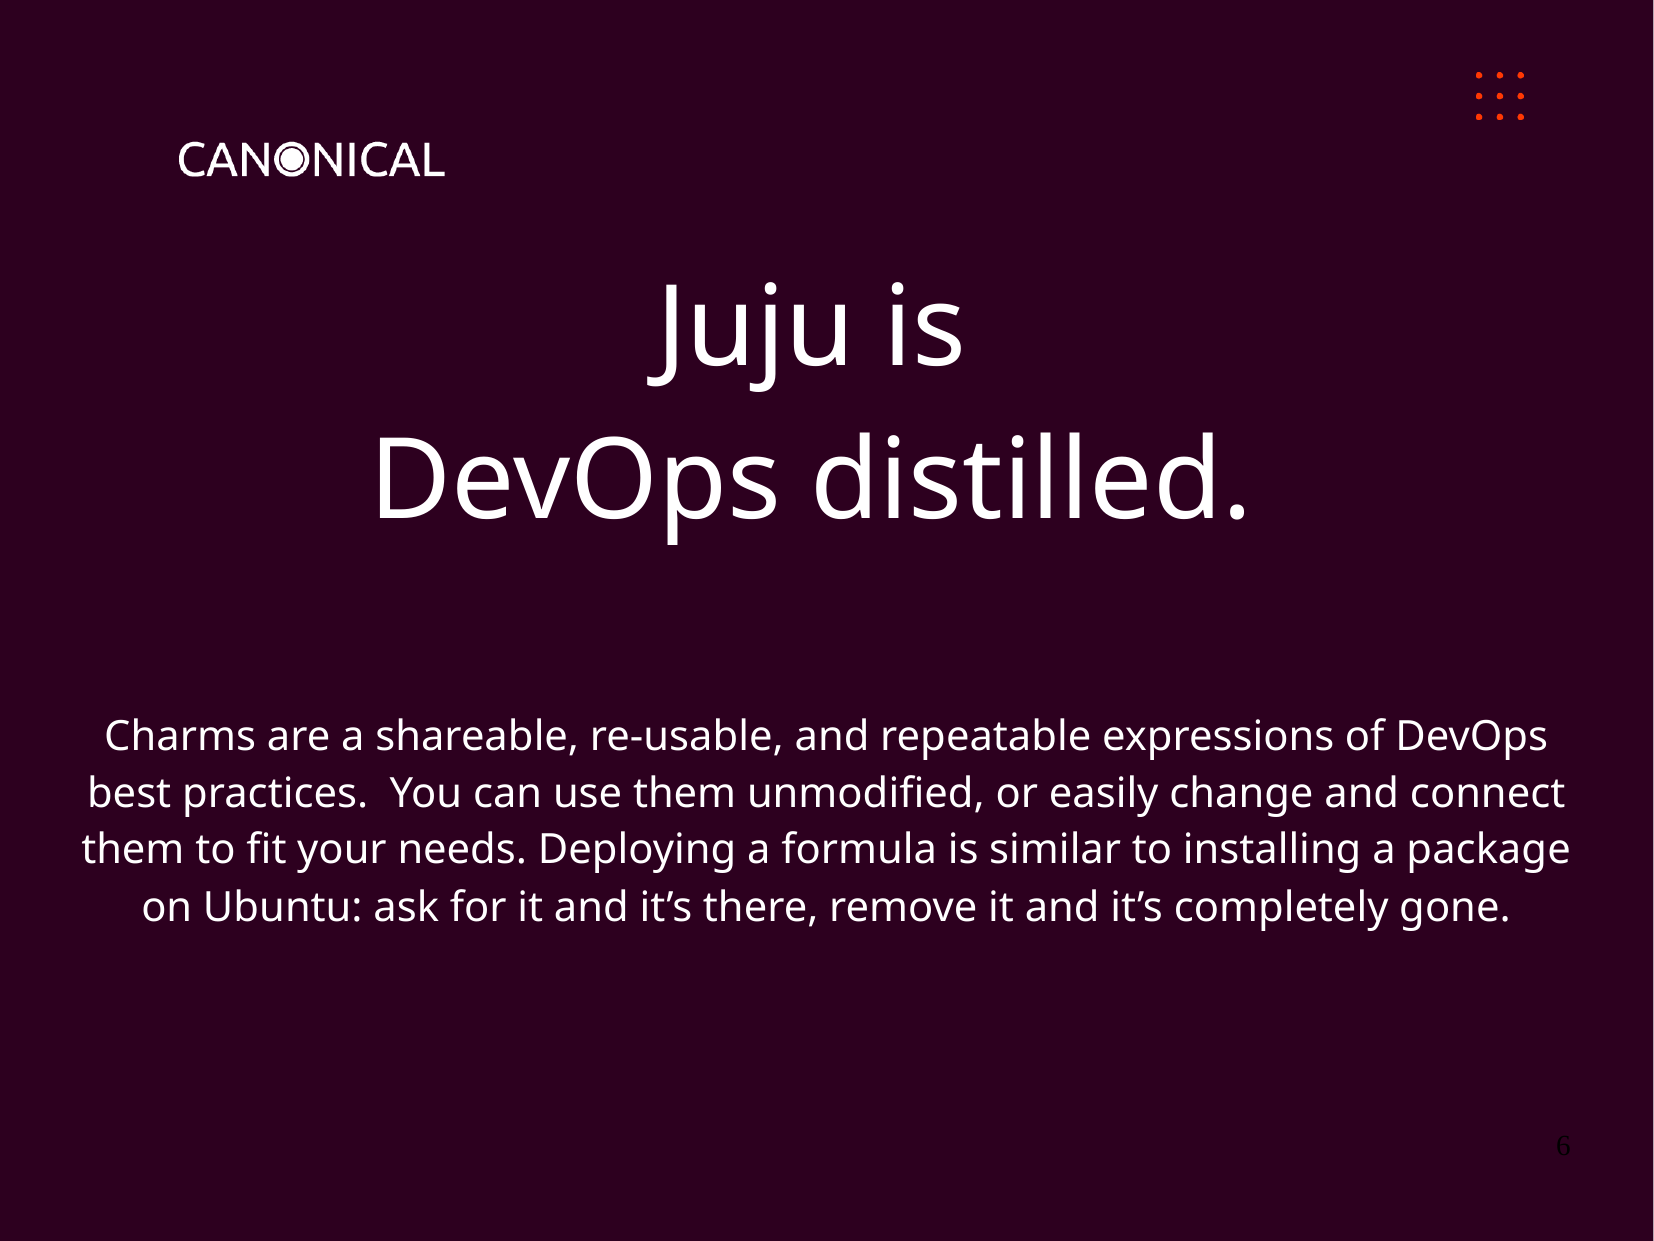

Juju is
DevOps distilled.
Charms are a shareable, re-usable, and repeatable expressions of DevOps best practices. You can use them unmodified, or easily change and connect them to fit your needs. Deploying a formula is similar to installing a package on Ubuntu: ask for it and it’s there, remove it and it’s completely gone.
6